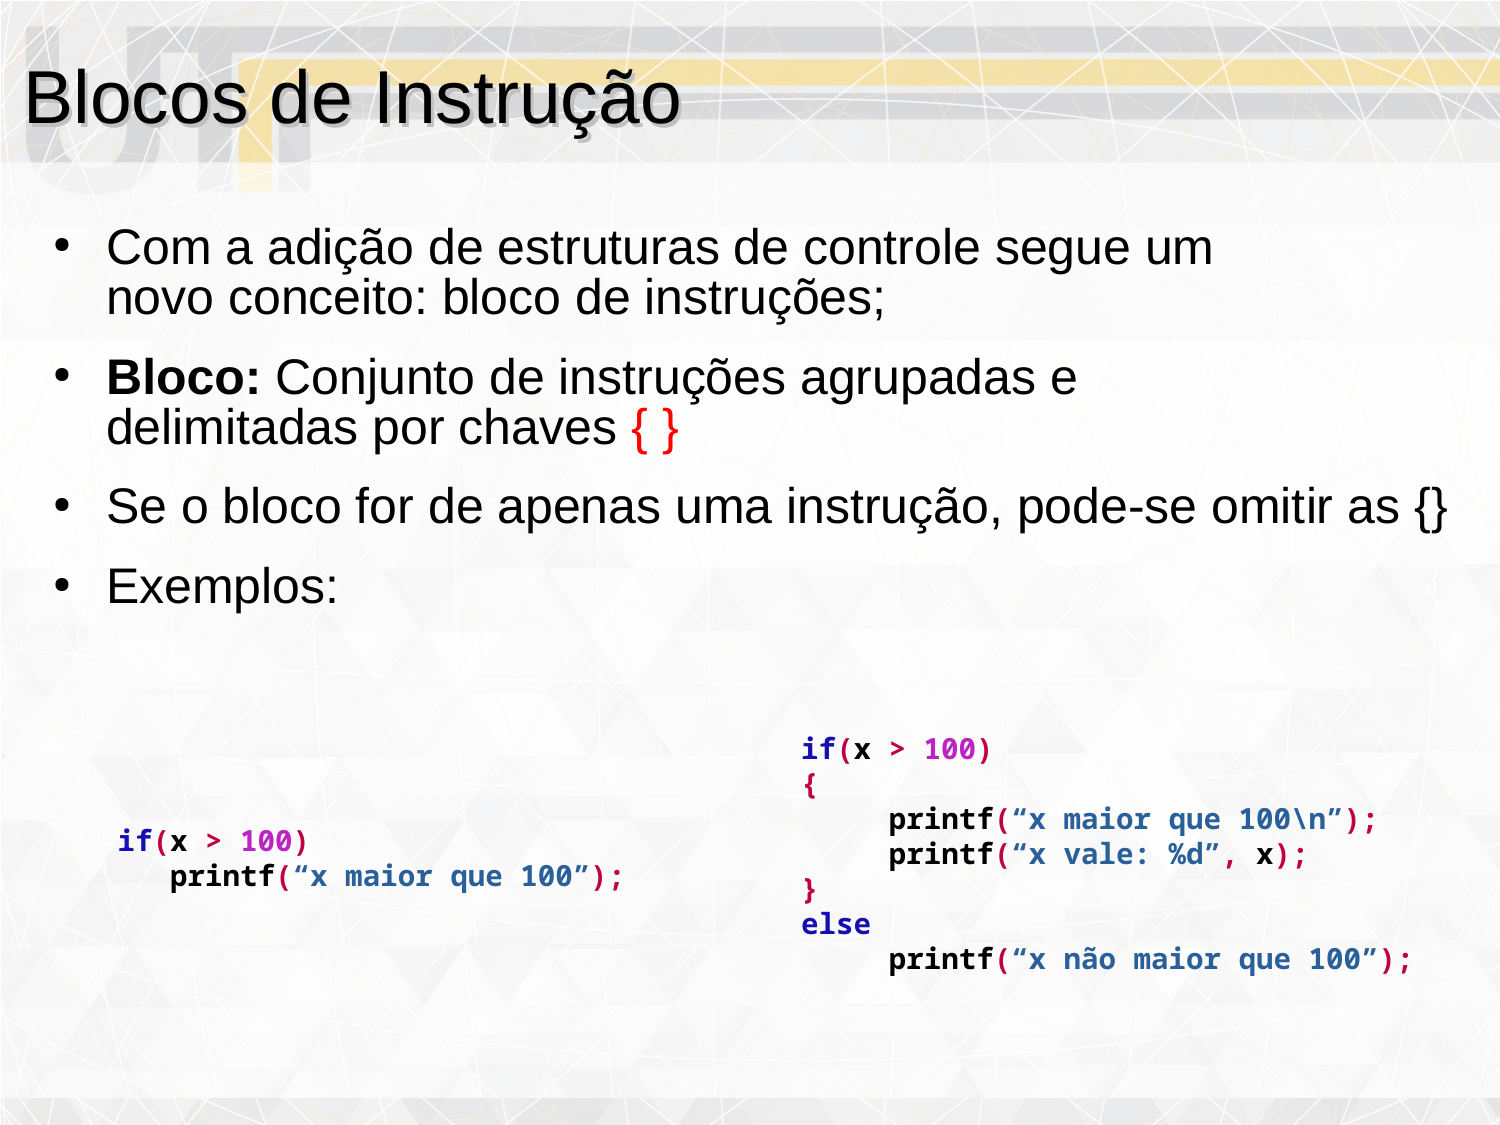

# Blocos de Instrução
Com a adição de estruturas de controle segue um novo conceito: bloco de instruções;
Bloco: Conjunto de instruções agrupadas e delimitadas por chaves { }
Se o bloco for de apenas uma instrução, pode-se omitir as {}
Exemplos:
if(x > 100)
{
 printf(“x maior que 100\n”);
 printf(“x vale: %d”, x);
}
else
 printf(“x não maior que 100”);
if(x > 100)
 printf(“x maior que 100”);